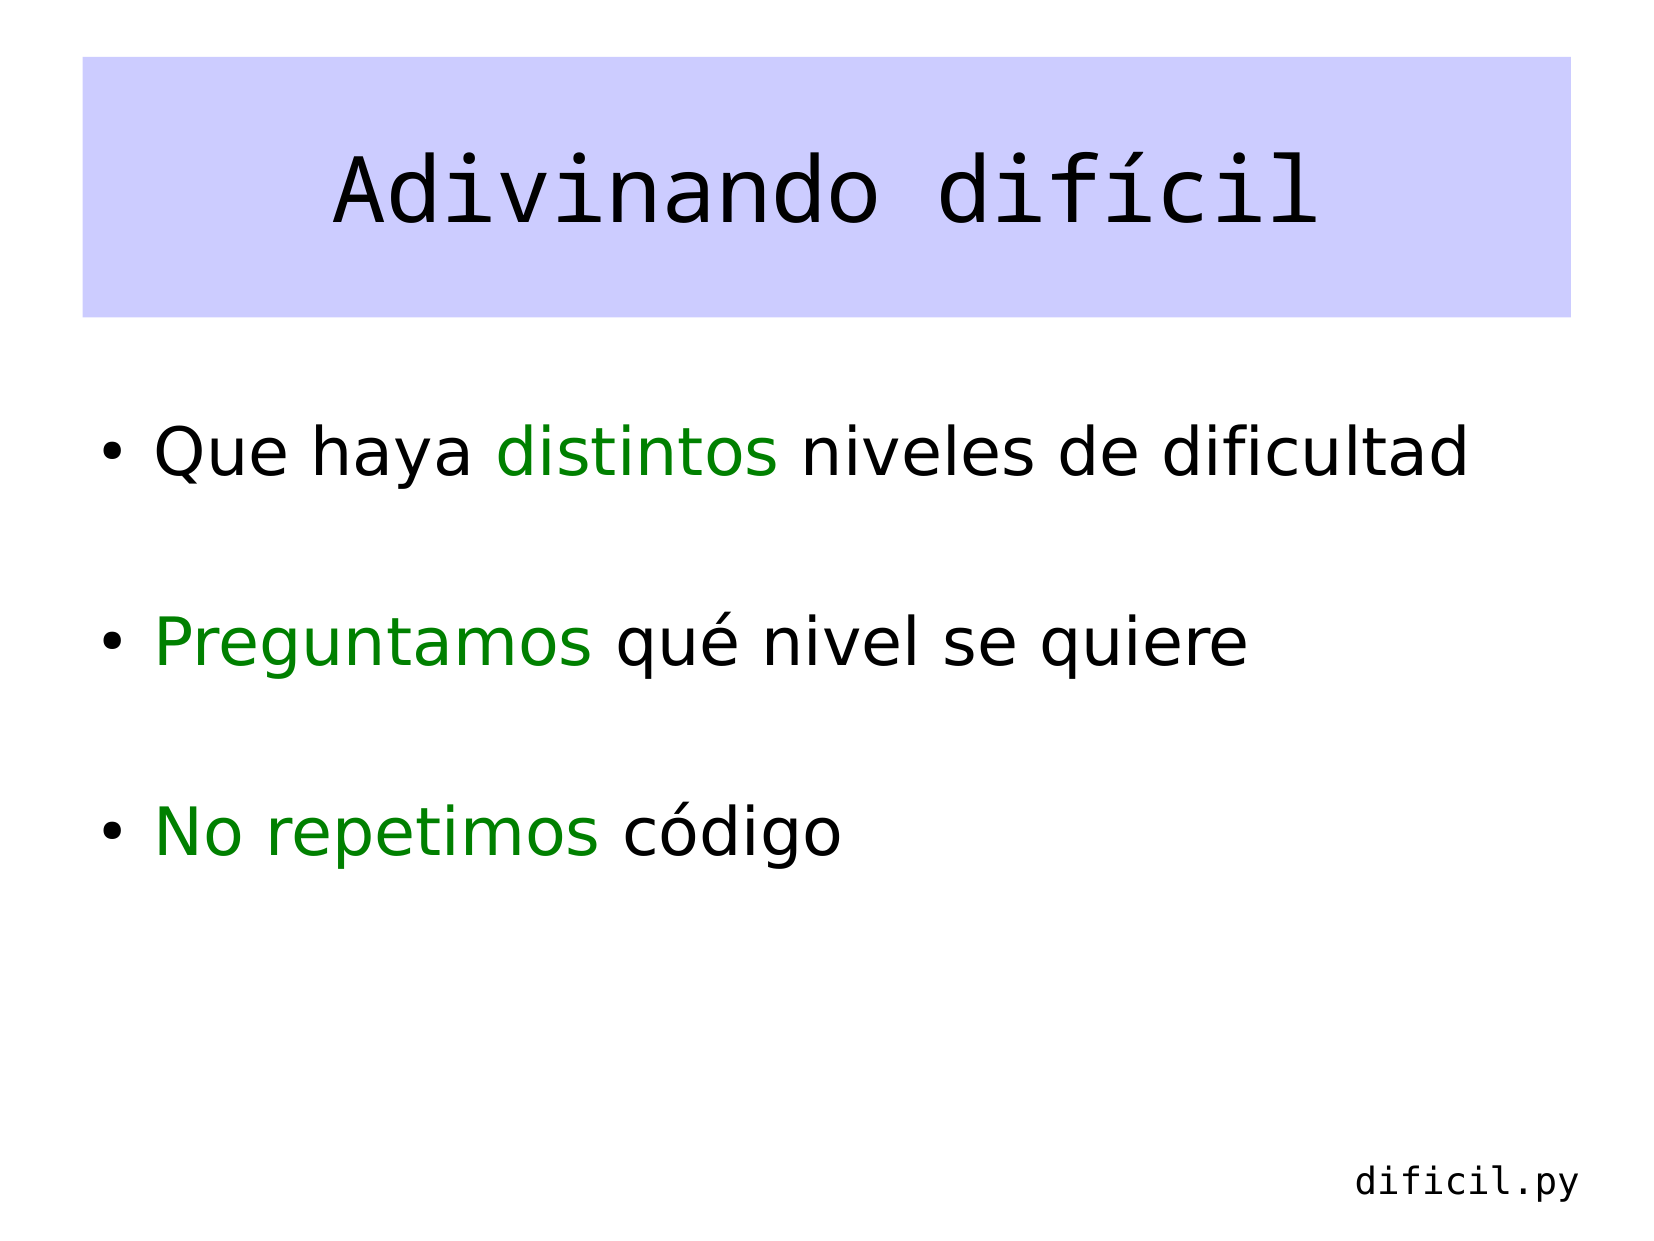

# Adivinando difícil
Que haya distintos niveles de dificultad
Preguntamos qué nivel se quiere
No repetimos código
dificil.py